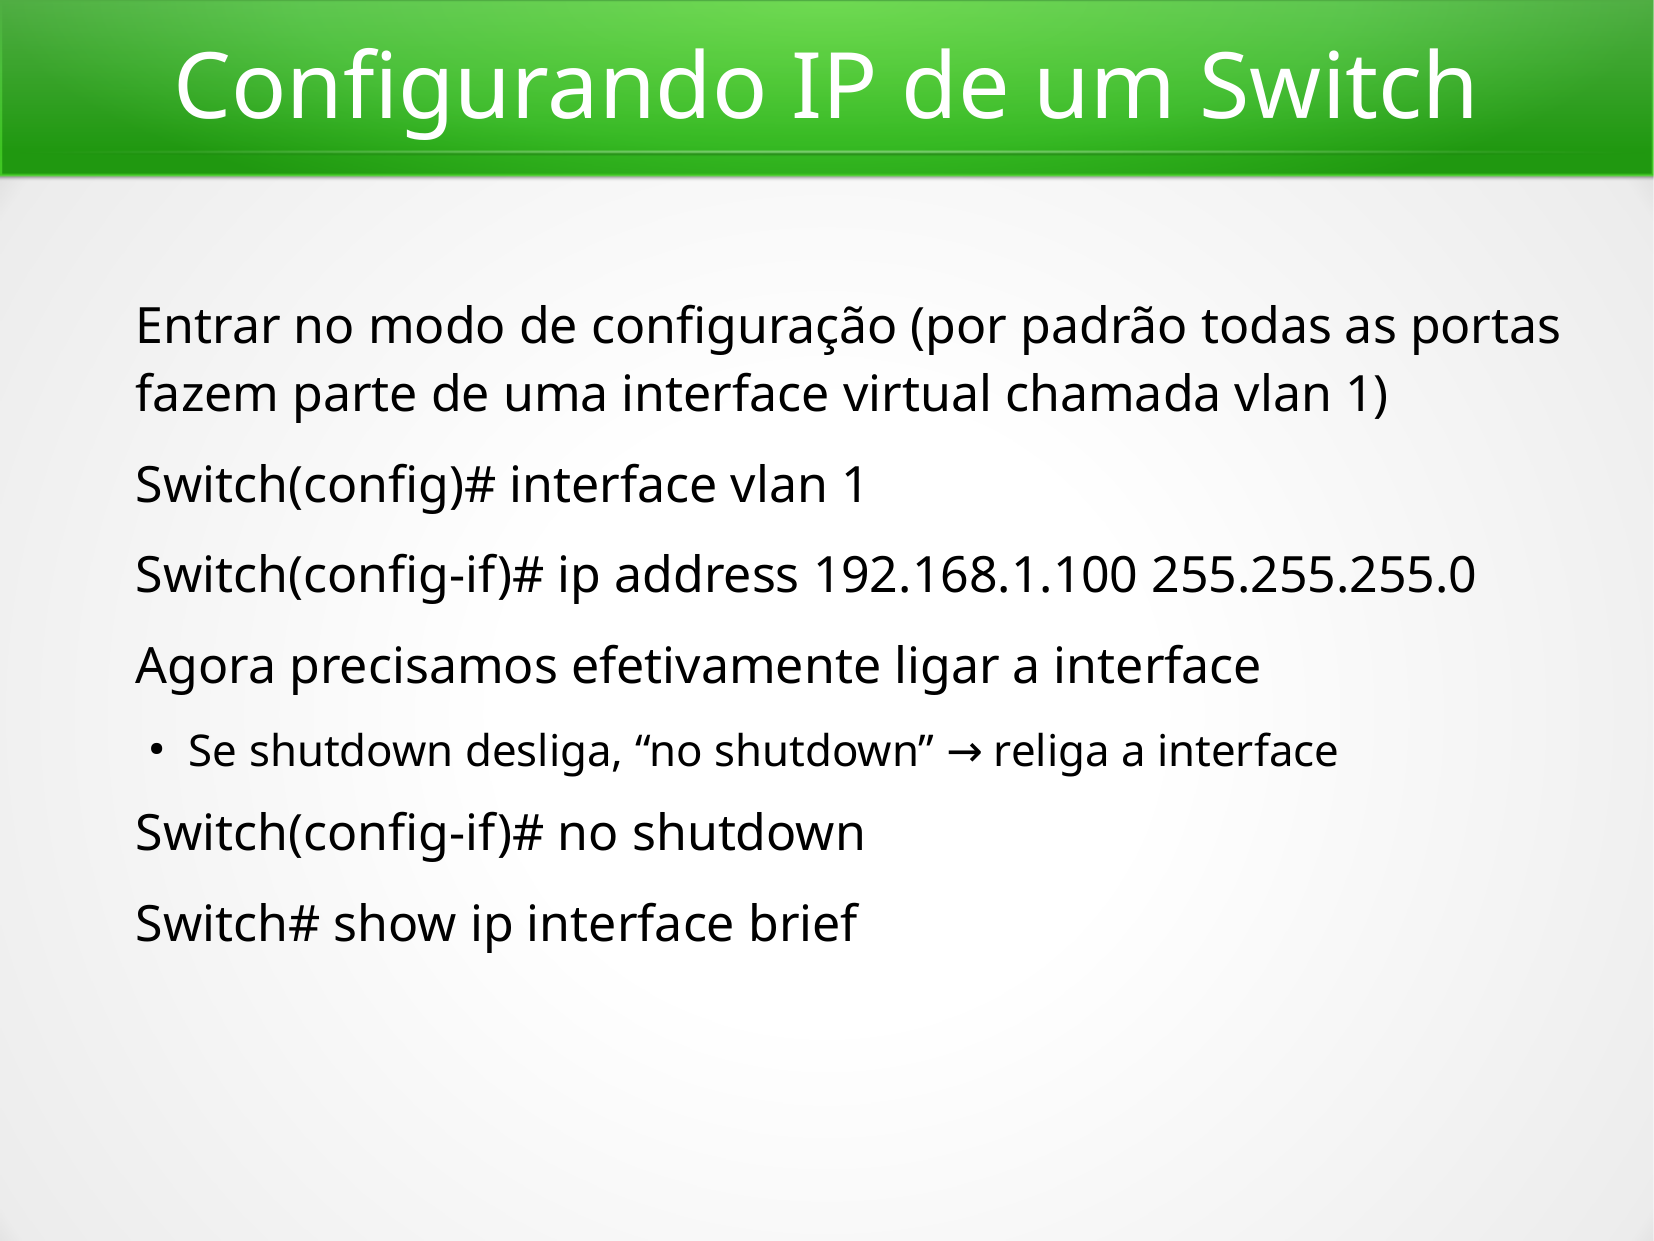

# Configurando IP de um Switch
Entrar no modo de configuração (por padrão todas as portas fazem parte de uma interface virtual chamada vlan 1)
Switch(config)# interface vlan 1
Switch(config-if)# ip address 192.168.1.100 255.255.255.0
Agora precisamos efetivamente ligar a interface
Se shutdown desliga, “no shutdown” → religa a interface
Switch(config-if)# no shutdown
Switch# show ip interface brief